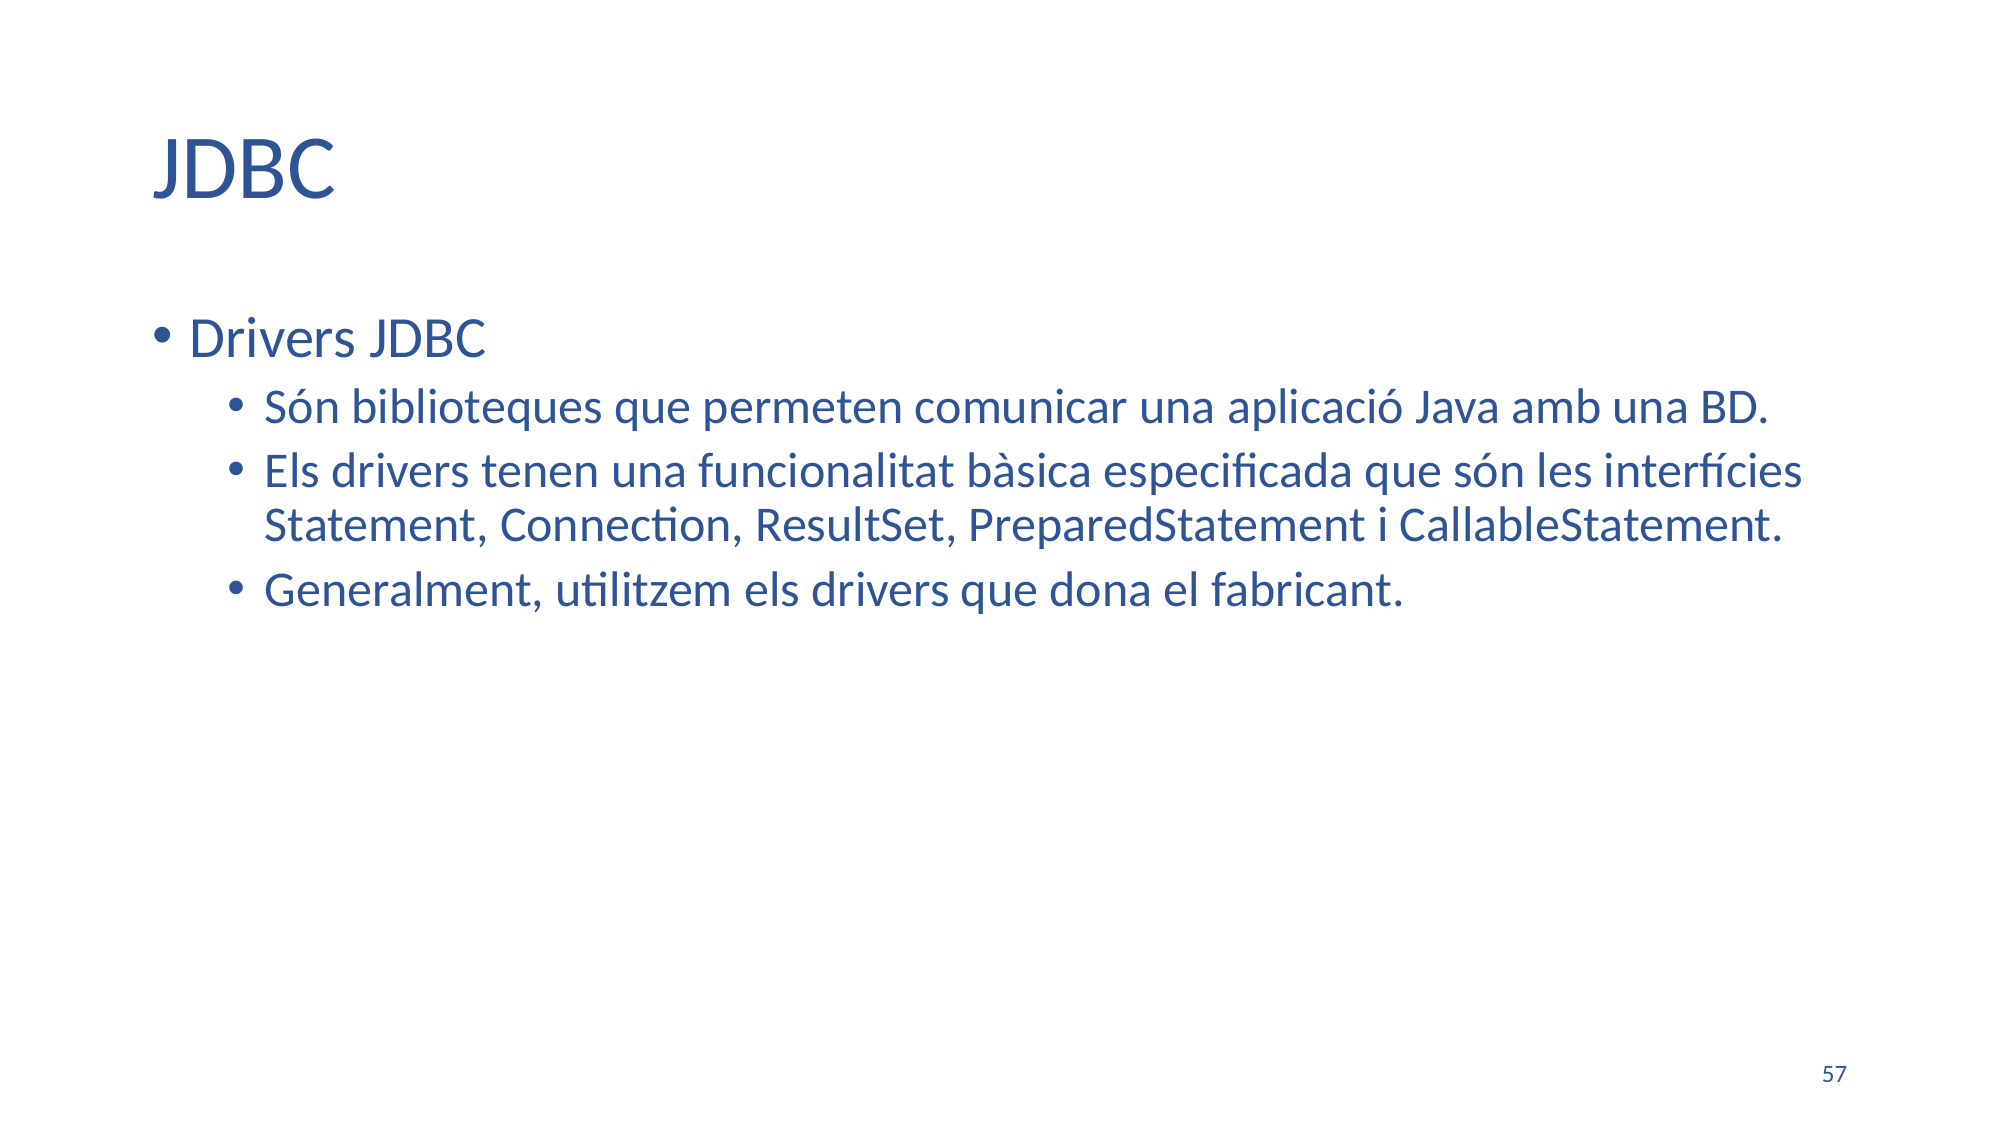

# JDBC
Drivers JDBC
Són biblioteques que permeten comunicar una aplicació Java amb una BD.
Els drivers tenen una funcionalitat bàsica especificada que són les interfícies Statement, Connection, ResultSet, PreparedStatement i CallableStatement.
Generalment, utilitzem els drivers que dona el fabricant.